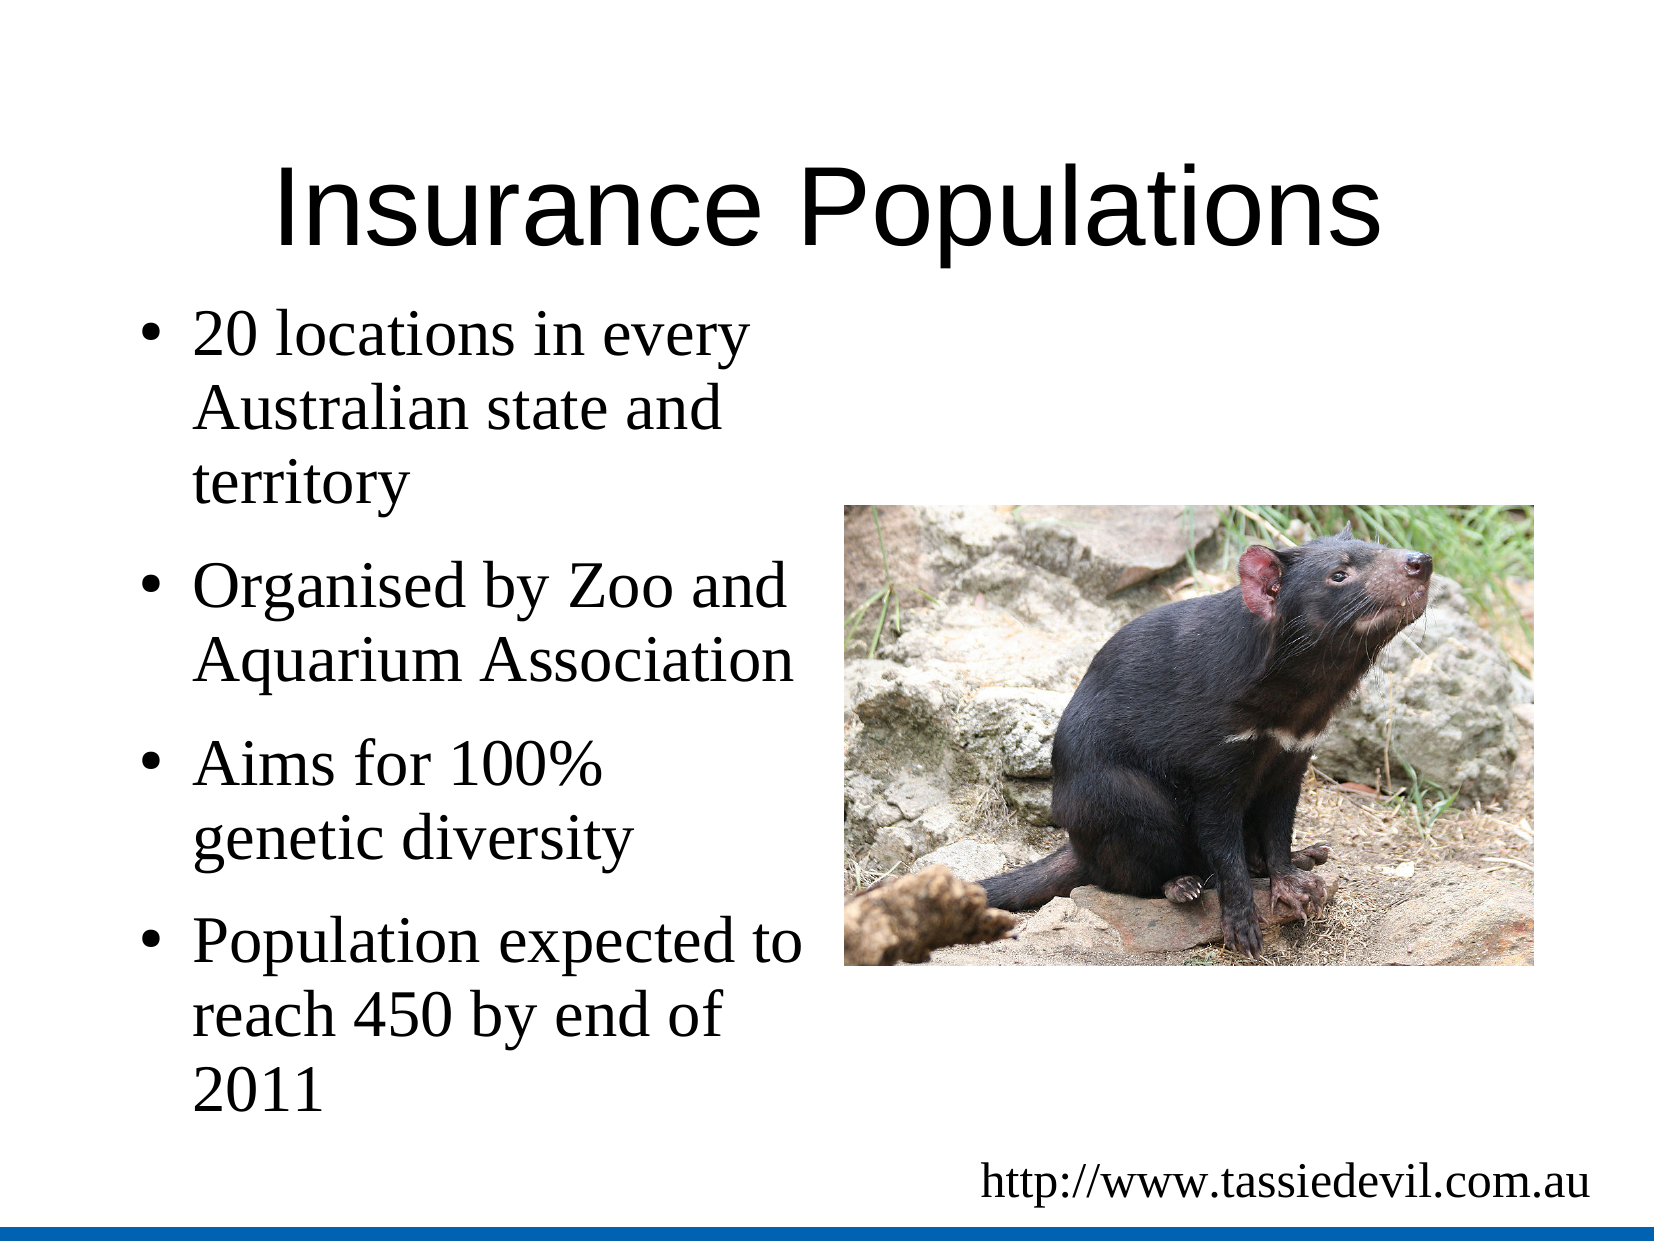

# Insurance Populations
20 locations in every Australian state and territory
Organised by Zoo and Aquarium Association
Aims for 100% genetic diversity
Population expected to reach 450 by end of 2011
http://www.tassiedevil.com.au